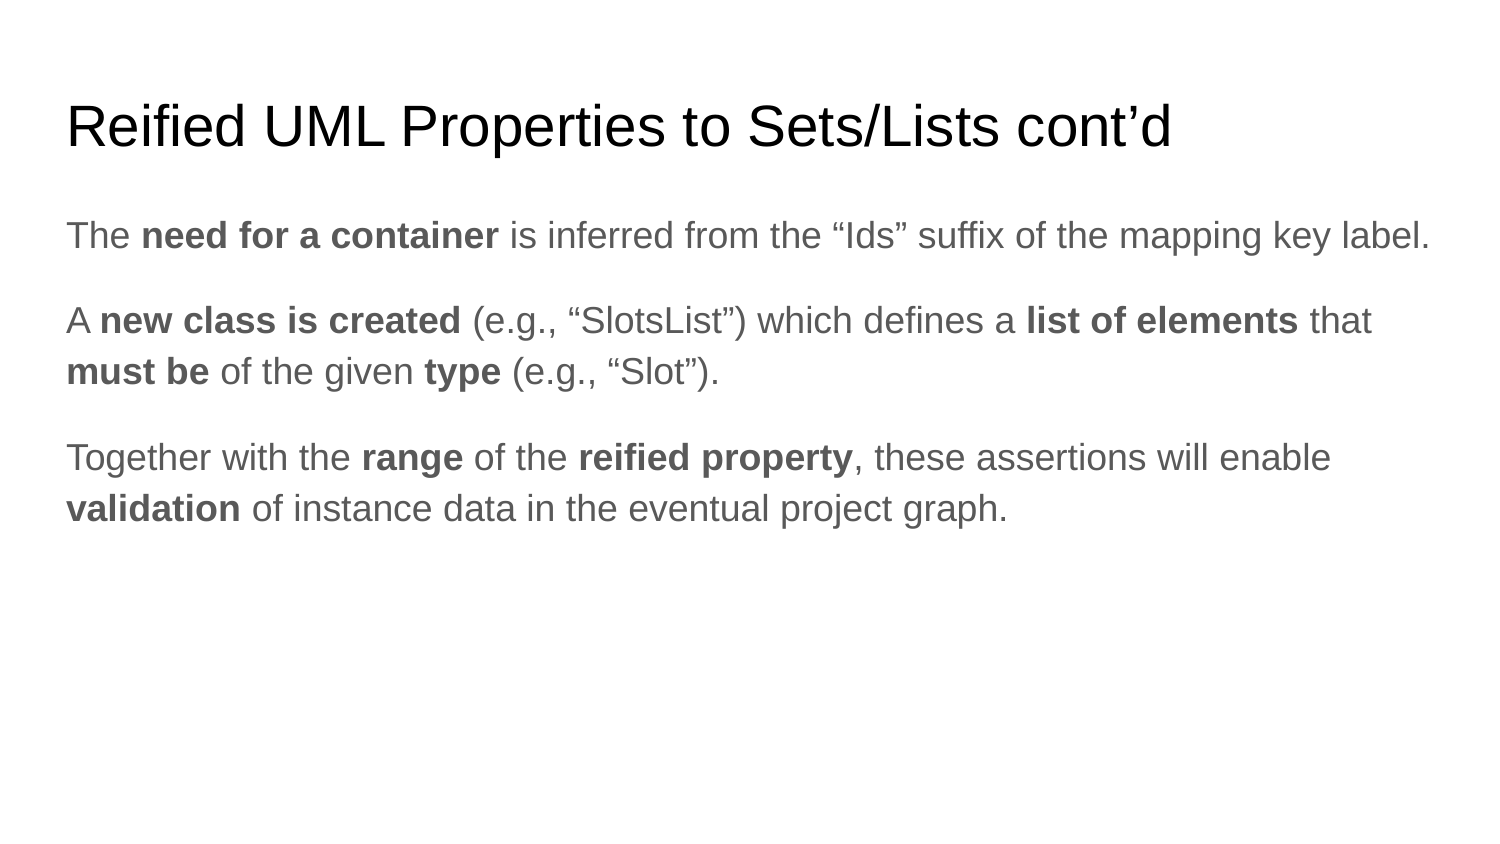

# Reified UML Properties to Sets/Lists cont’d
The need for a container is inferred from the “Ids” suffix of the mapping key label.
A new class is created (e.g., “SlotsList”) which defines a list of elements that must be of the given type (e.g., “Slot”).
Together with the range of the reified property, these assertions will enable validation of instance data in the eventual project graph.